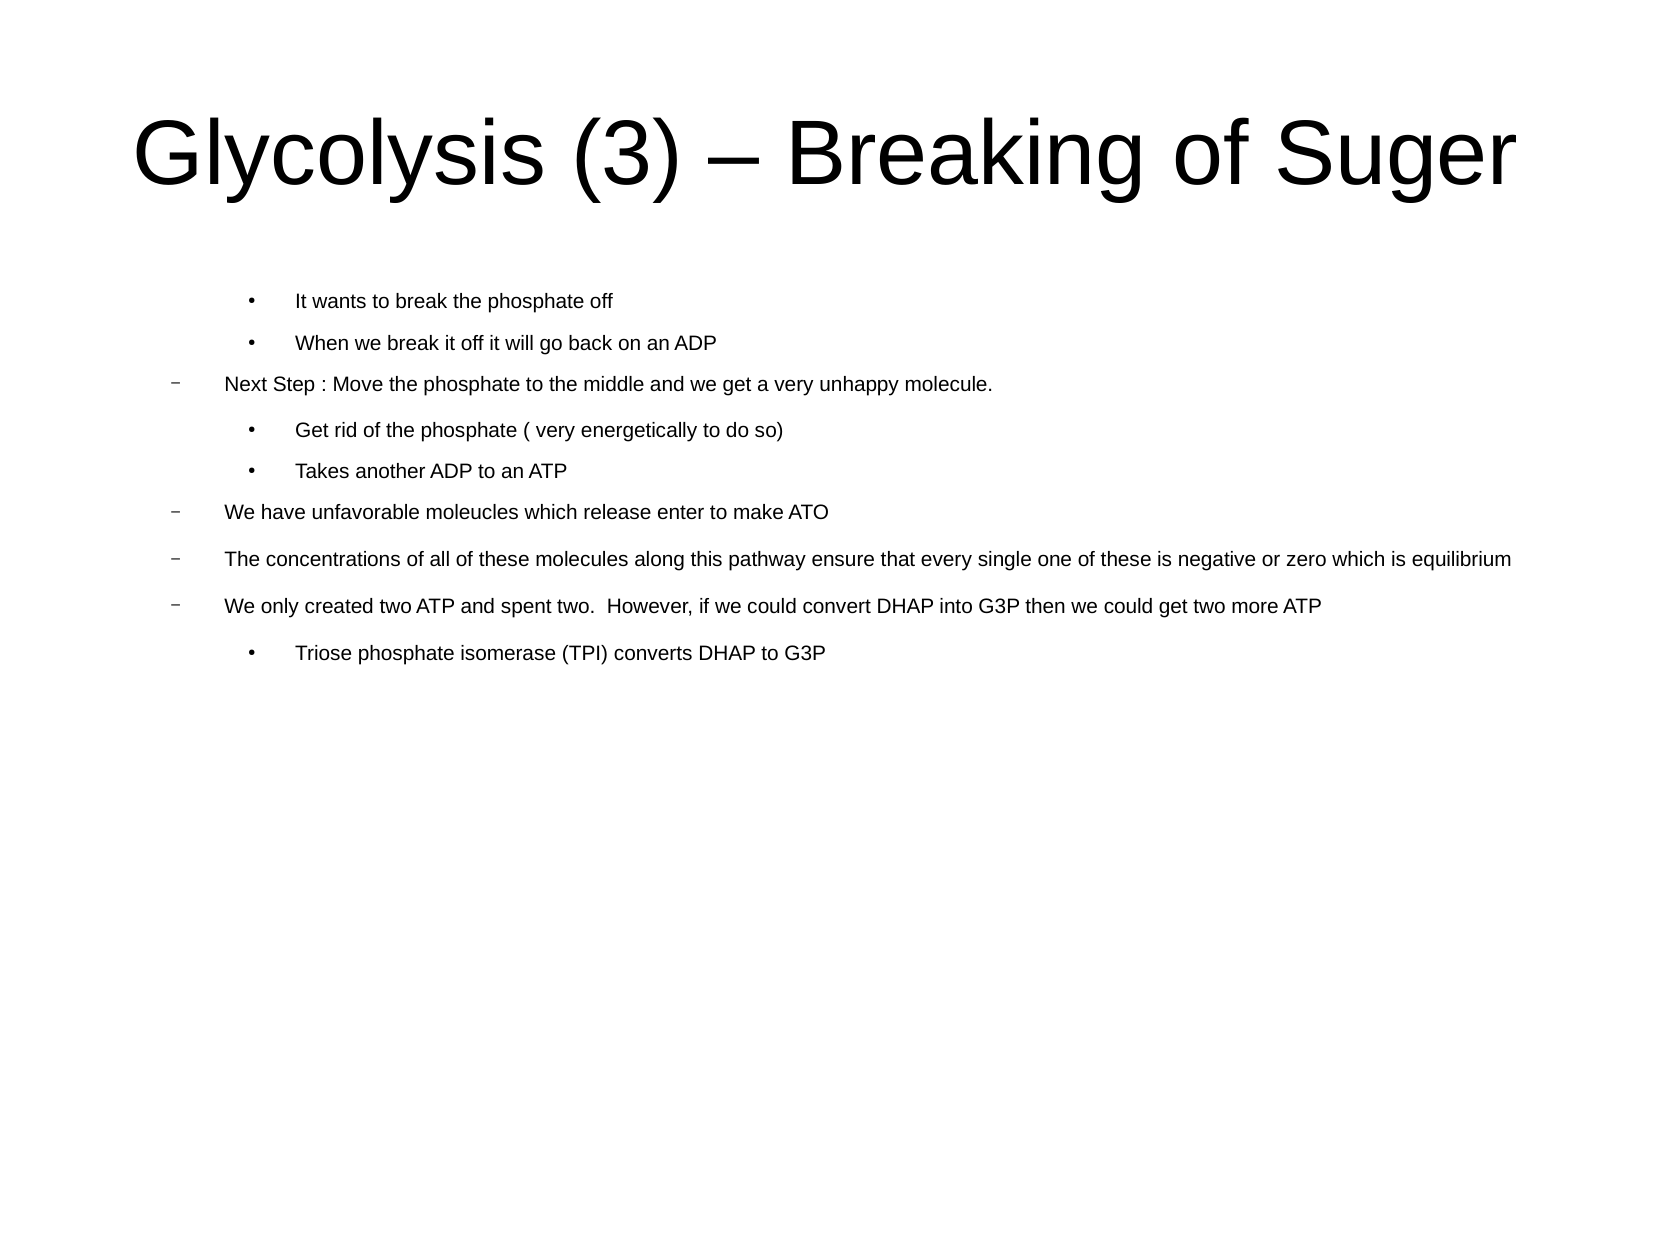

# Glycolysis (3) – Breaking of Suger
It wants to break the phosphate off
When we break it off it will go back on an ADP
Next Step : Move the phosphate to the middle and we get a very unhappy molecule.
Get rid of the phosphate ( very energetically to do so)
Takes another ADP to an ATP
We have unfavorable moleucles which release enter to make ATO
The concentrations of all of these molecules along this pathway ensure that every single one of these is negative or zero which is equilibrium
We only created two ATP and spent two. However, if we could convert DHAP into G3P then we could get two more ATP
Triose phosphate isomerase (TPI) converts DHAP to G3P